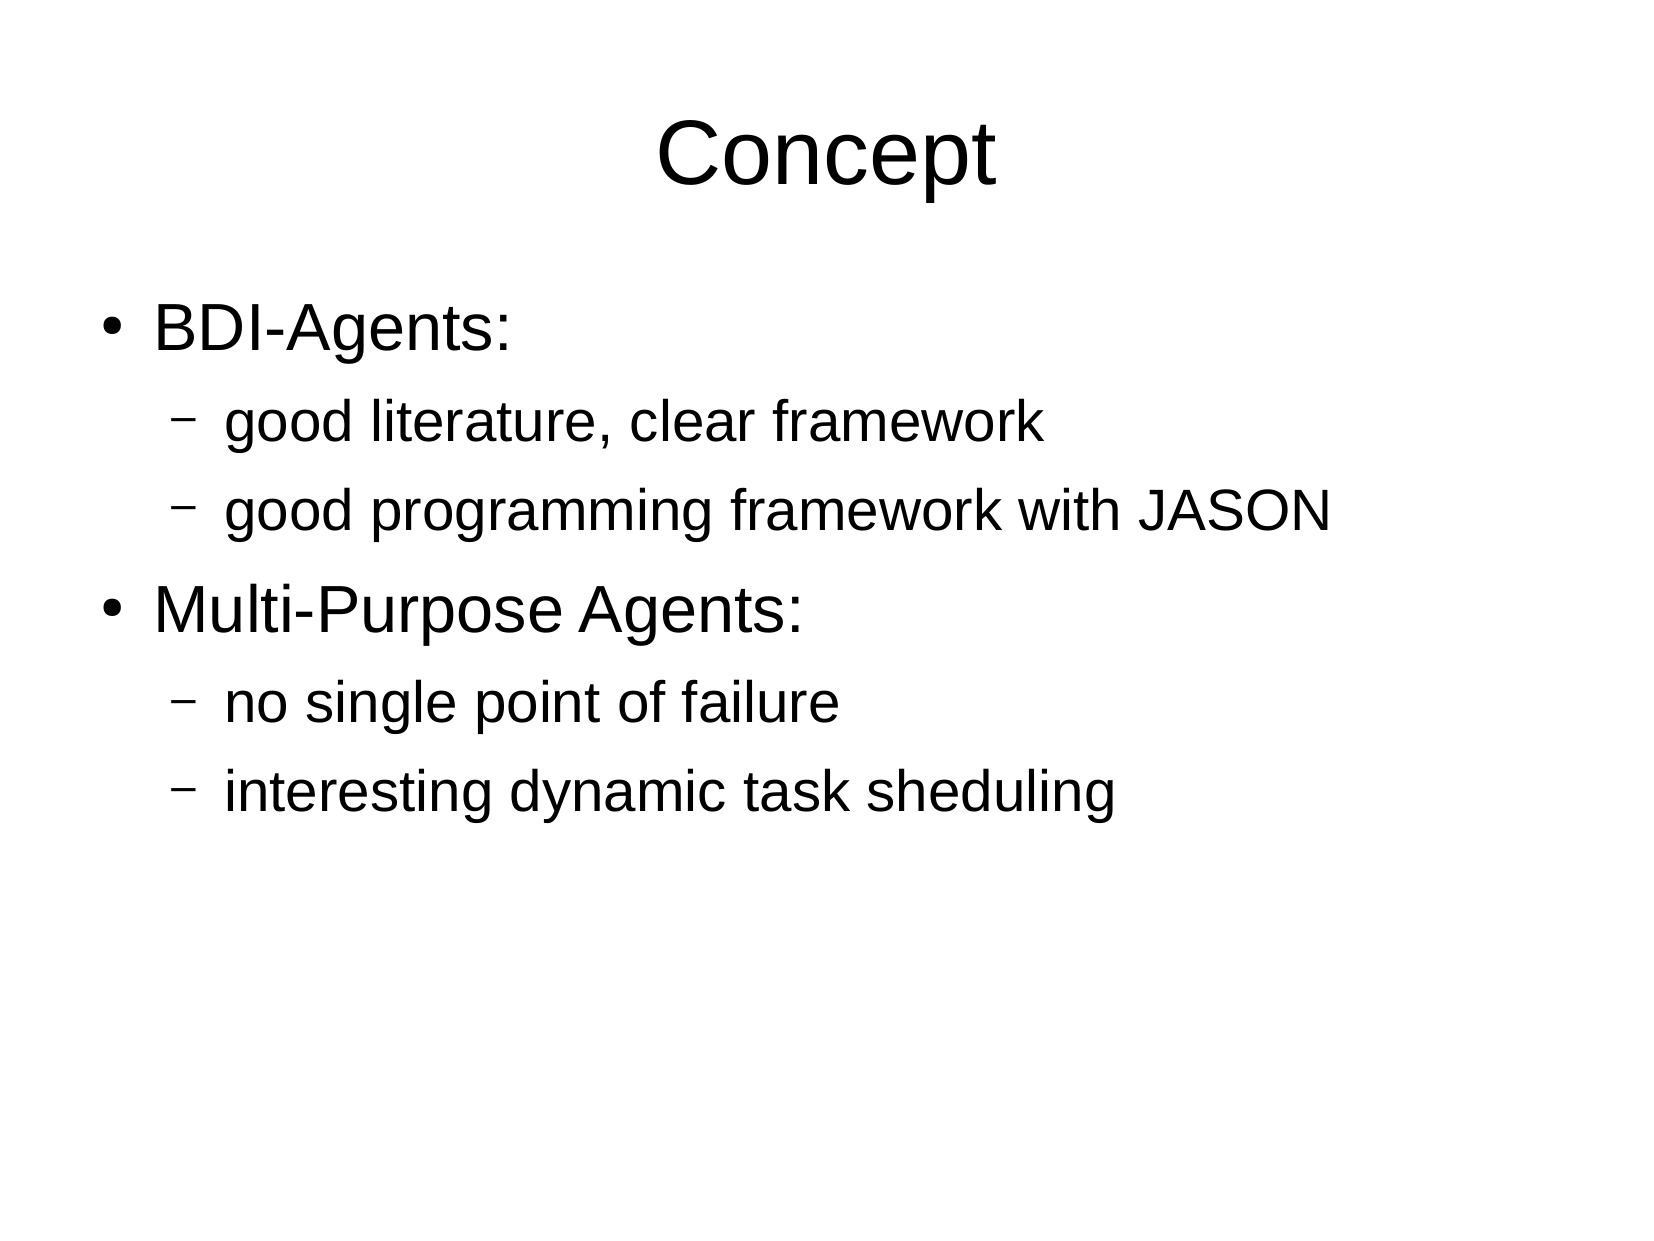

# Concept
BDI-Agents:
good literature, clear framework
good programming framework with JASON
Multi-Purpose Agents:
no single point of failure
interesting dynamic task sheduling